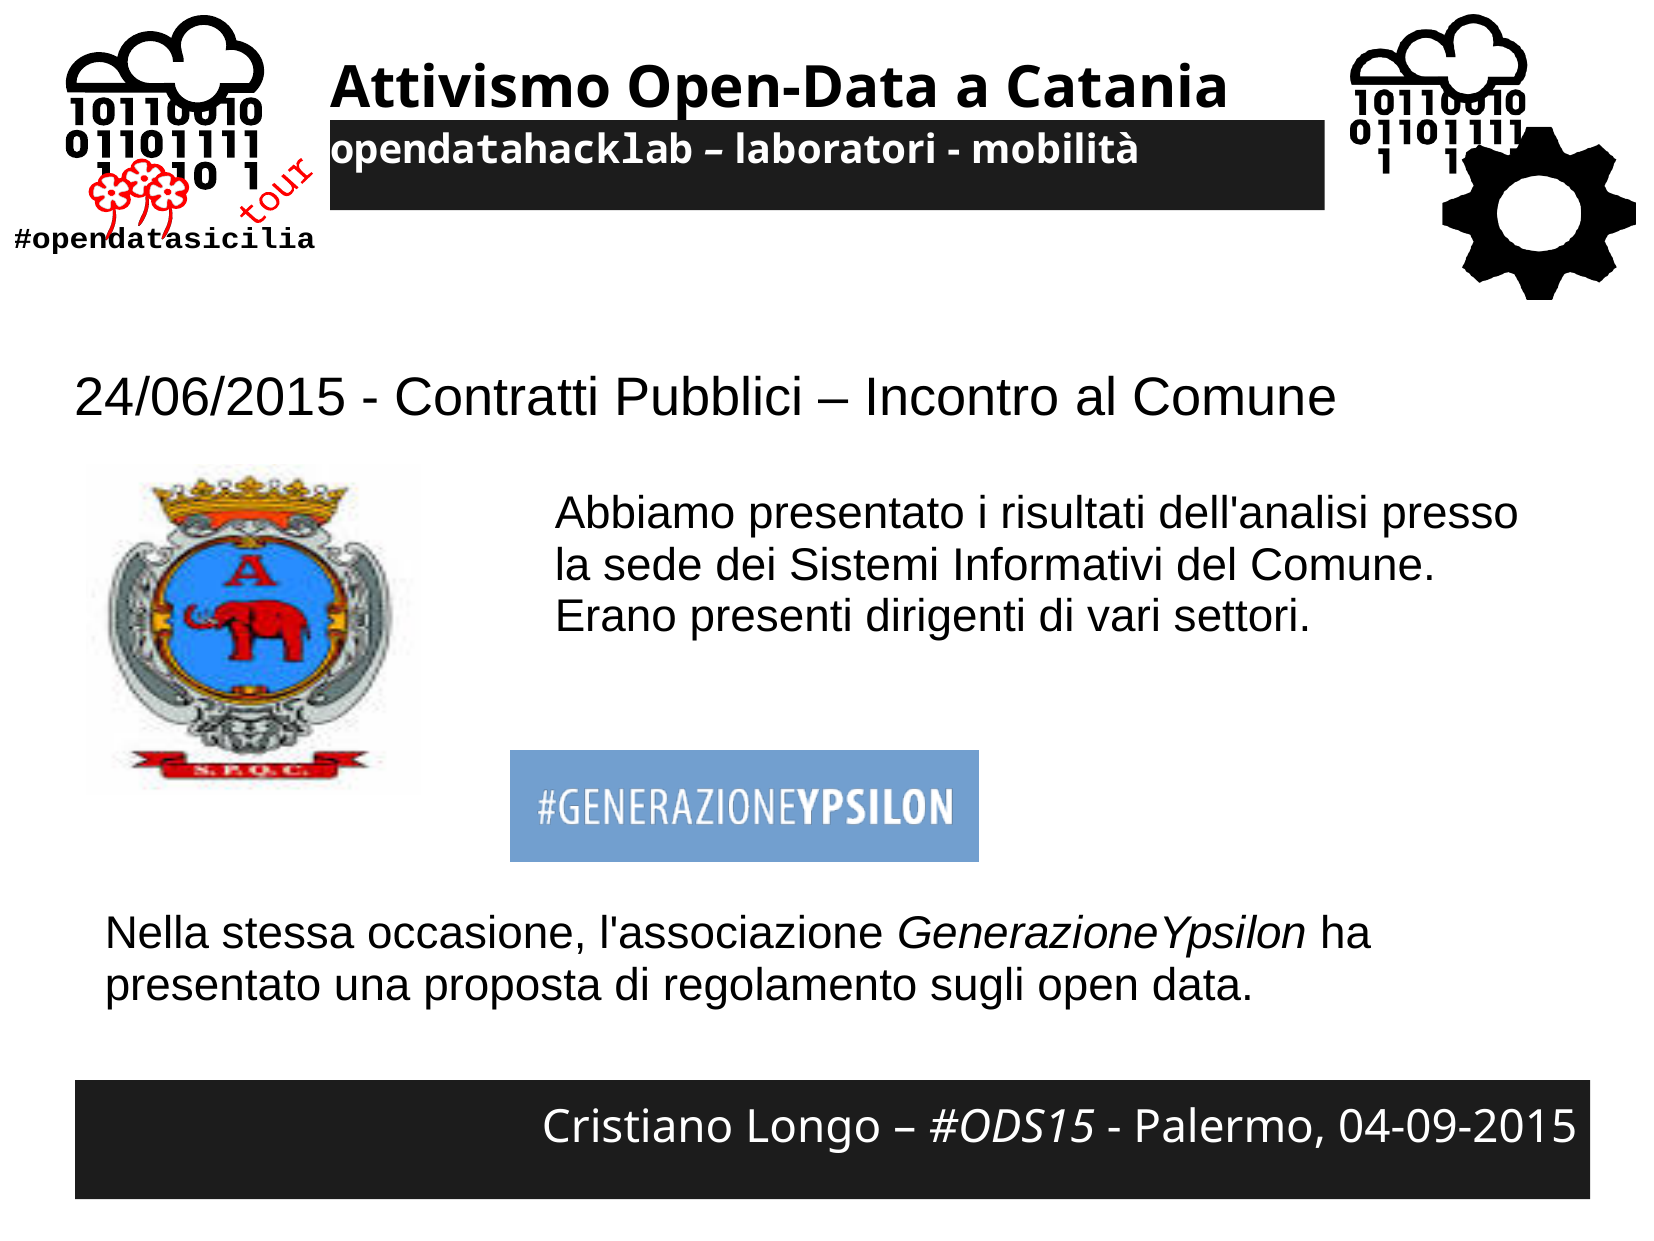

# Attivismo Open-Data a Catania
opendatahacklab – laboratori - mobilità
24/06/2015 - Contratti Pubblici – Incontro al Comune
Abbiamo presentato i risultati dell'analisi presso la sede dei Sistemi Informativi del Comune. Erano presenti dirigenti di vari settori.
Nella stessa occasione, l'associazione GenerazioneYpsilon ha presentato una proposta di regolamento sugli open data.
 Cristiano Longo – #ODS15 - Palermo, 04-09-2015